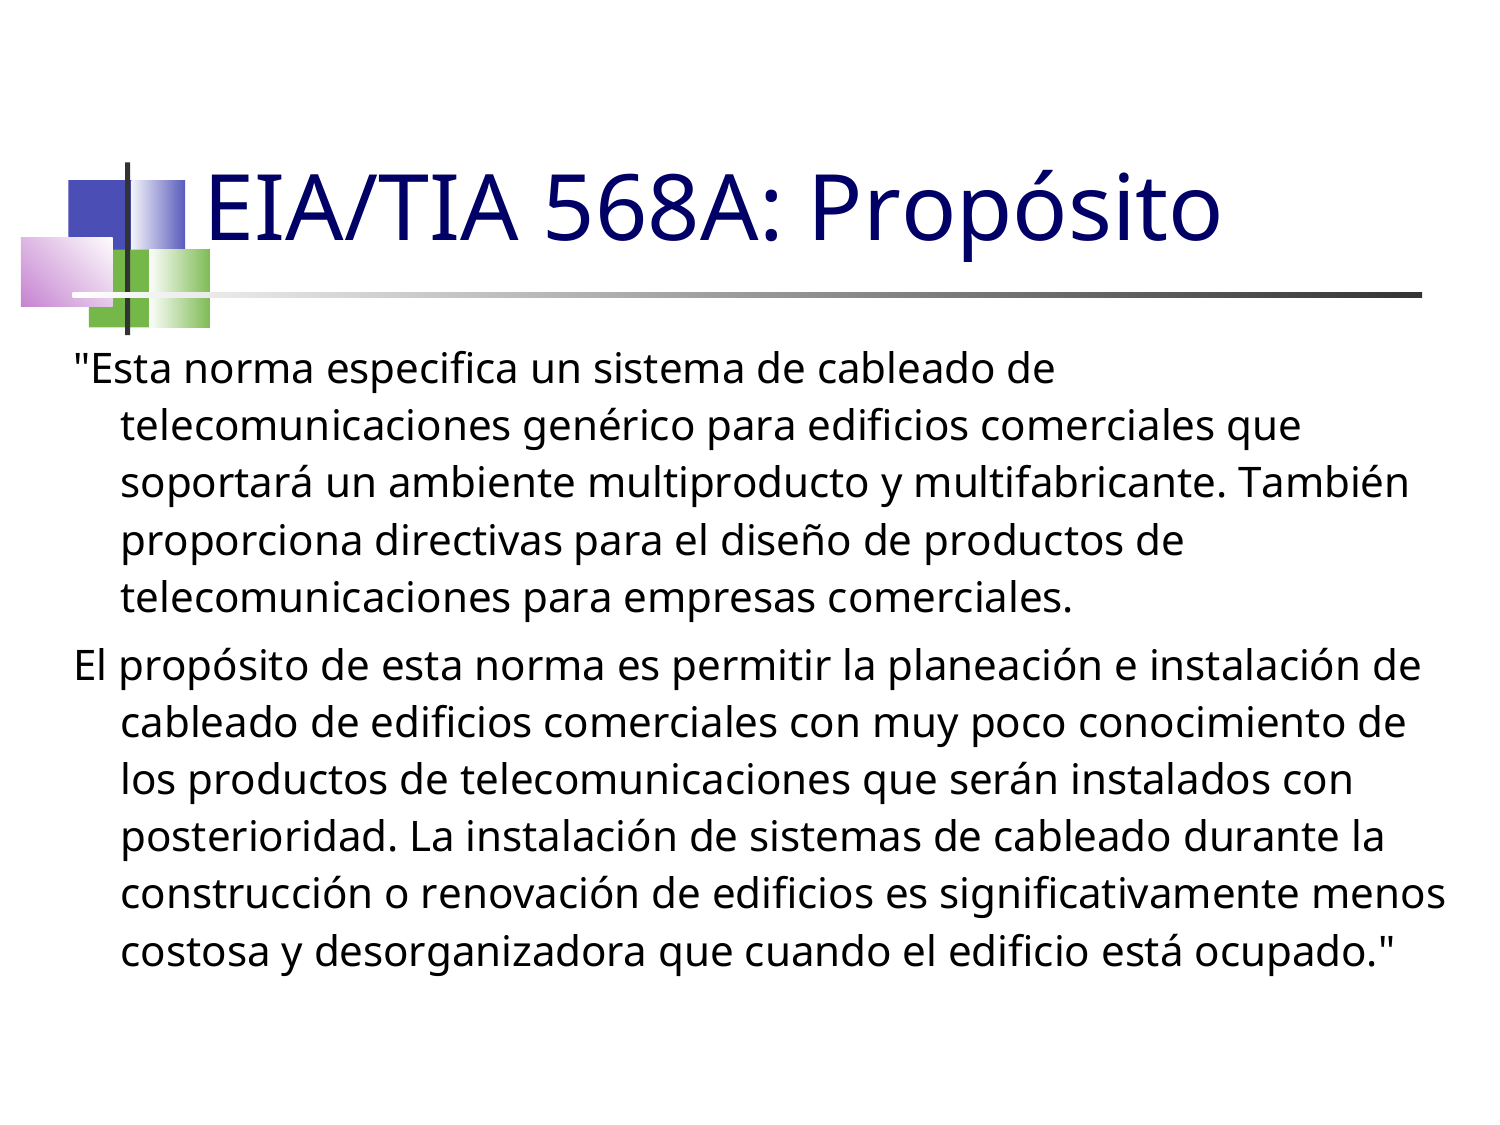

# EIA/TIA 568­A: Propósito
"Esta norma especifica un sistema de cableado de telecomunicaciones genérico para edificios comerciales que soportará un ambiente multiproducto y multifabricante. También proporciona directivas para el diseño de productos de telecomunicaciones para empresas comerciales.
El propósito de esta norma es permitir la planeación e instalación de cableado de edificios comerciales con muy poco conocimiento de los productos de telecomunicaciones que serán instalados con posterioridad. La instalación de sistemas de cableado durante la construcción o renovación de edificios es significativamente menos costosa y desorganizadora que cuando el edificio está ocupado."